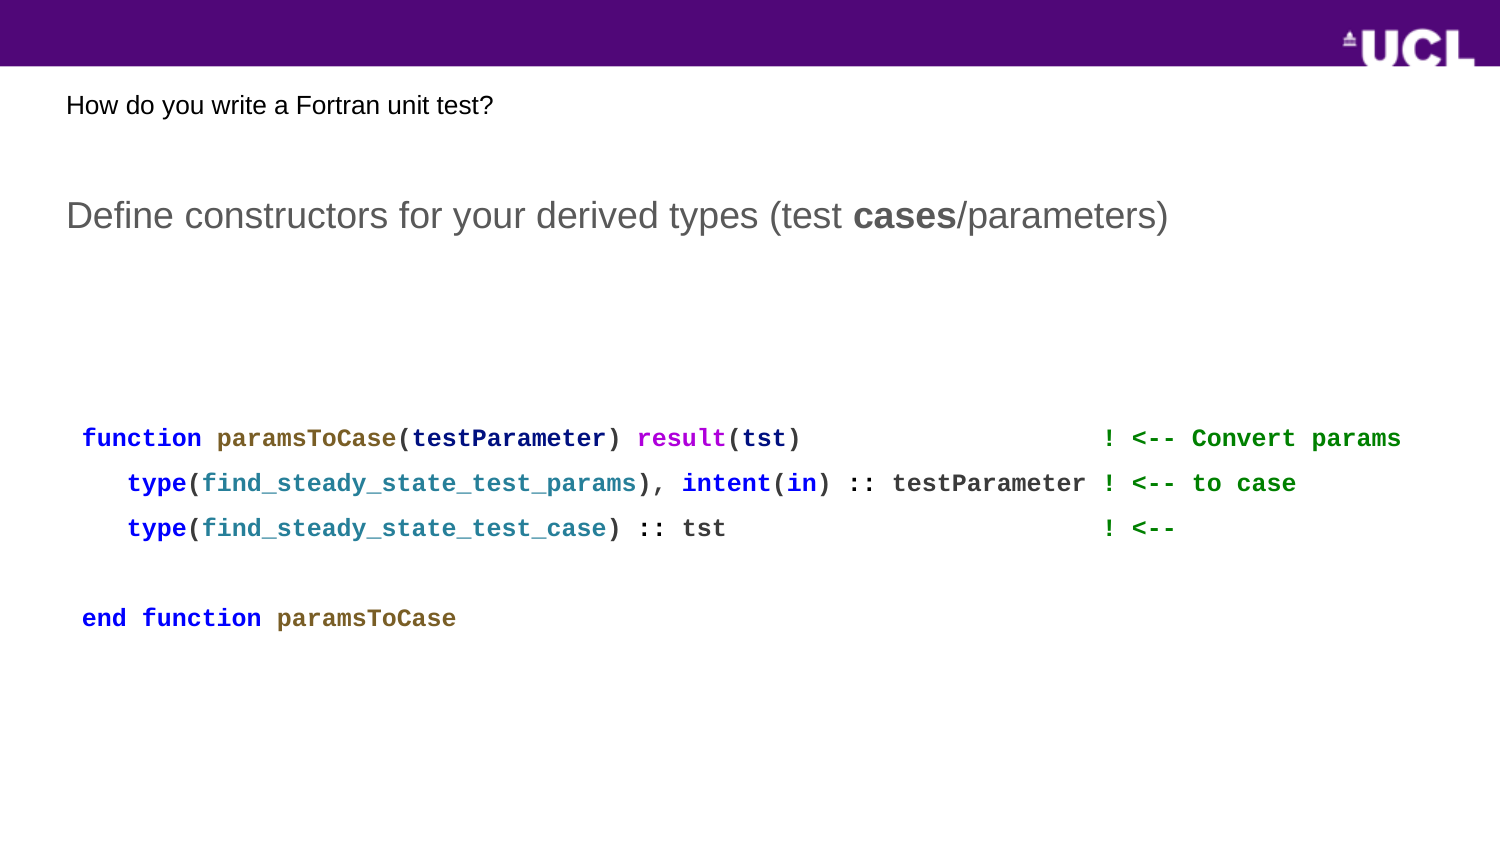

# How do you write a Fortran unit test?
Define constructors for your derived types (test cases/parameters)
function paramsToCase(testParameter) result(tst) ! <-- Convert params
 type(find_steady_state_test_params), intent(in) :: testParameter ! <-- to case
 type(find_steady_state_test_case) :: tst ! <--
end function paramsToCase